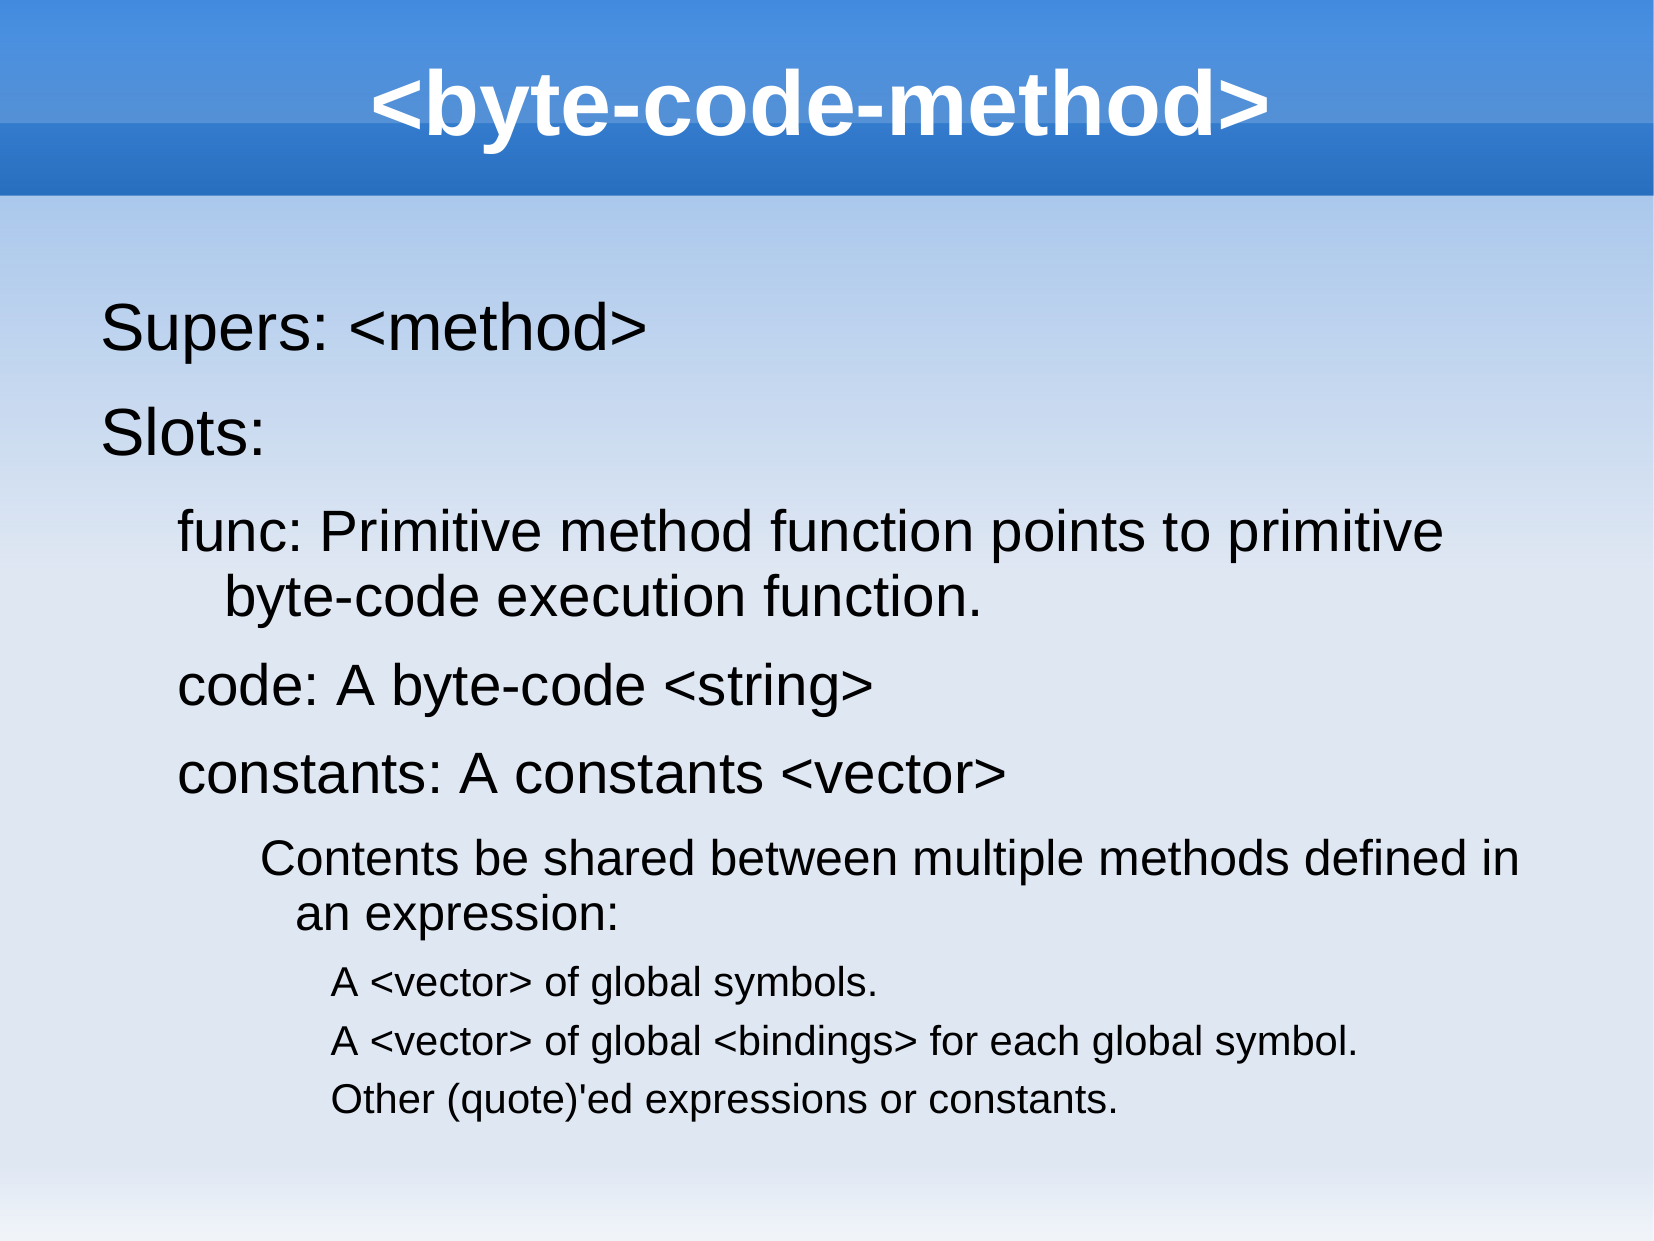

# <byte-code-method>
Supers: <method>
Slots:
func: Primitive method function points to primitive byte-code execution function.
code: A byte-code <string>
constants: A constants <vector>
Contents be shared between multiple methods defined in an expression:
A <vector> of global symbols.
A <vector> of global <bindings> for each global symbol.
Other (quote)'ed expressions or constants.